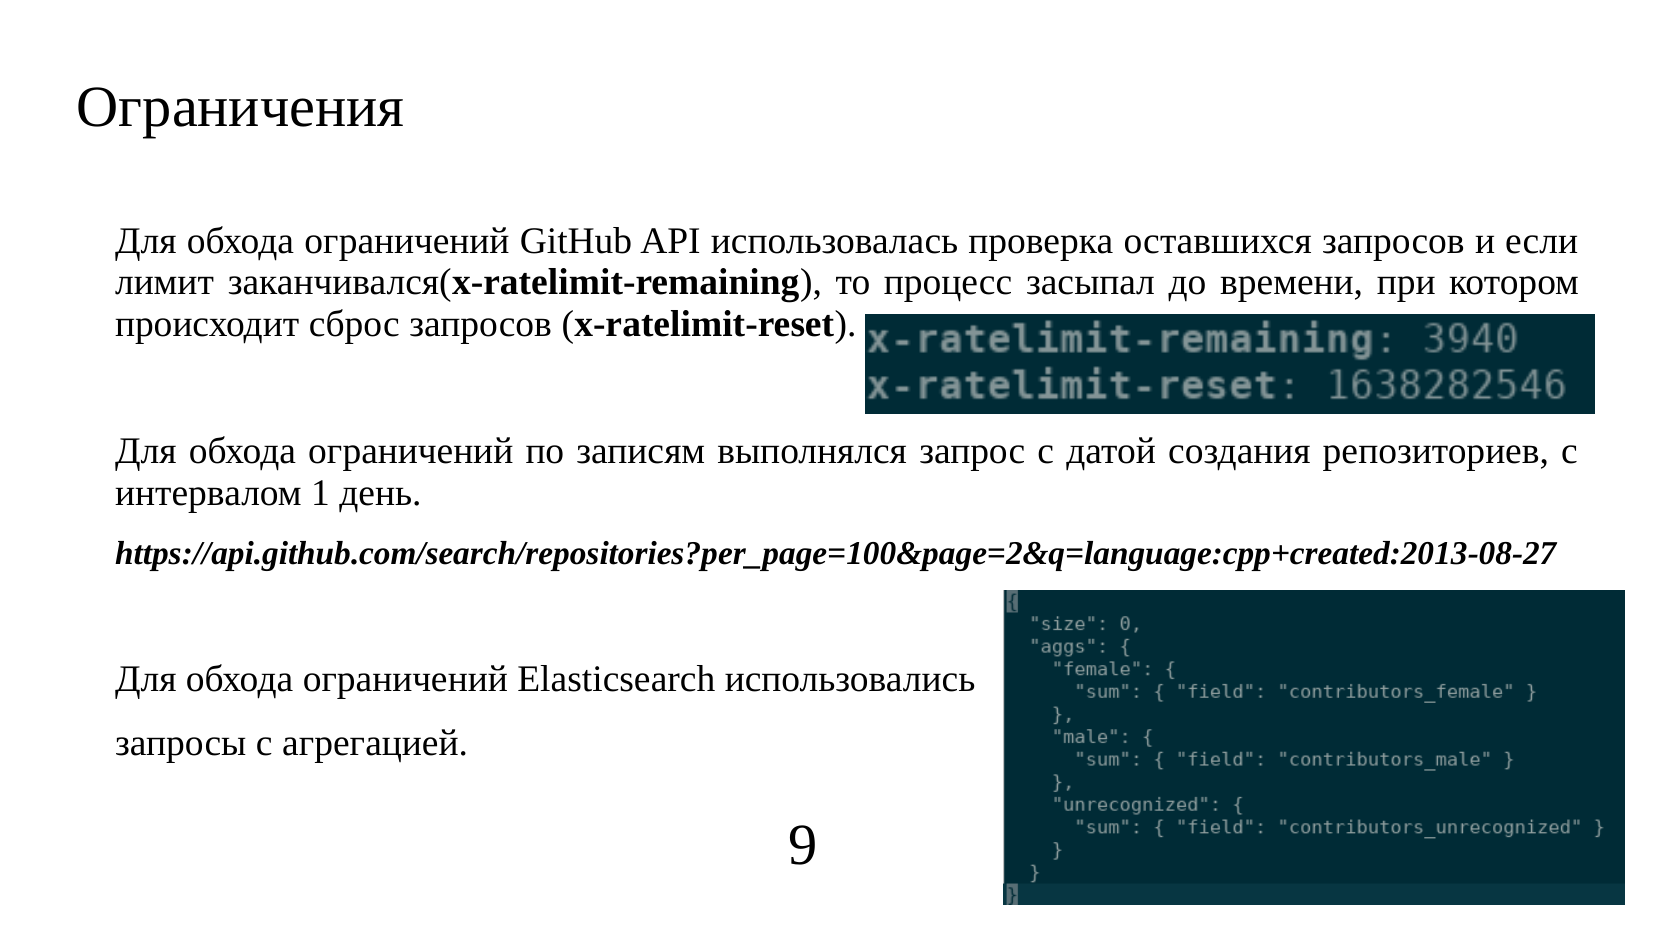

# Ограничения
Для обхода ограничений GitHub API использовалась проверка оставшихся запросов и если лимит заканчивался(x-ratelimit-remaining), то процесс засыпал до времени, при котором происходит сброс запросов (x-ratelimit-reset).
Для обхода ограничений по записям выполнялся запрос с датой создания репозиториев, c интервалом 1 день.
https://api.github.com/search/repositories?per_page=100&page=2&q=language:cpp+created:2013-08-27
Для обхода ограничений Elasticsearch использовались
запросы с агрегацией.